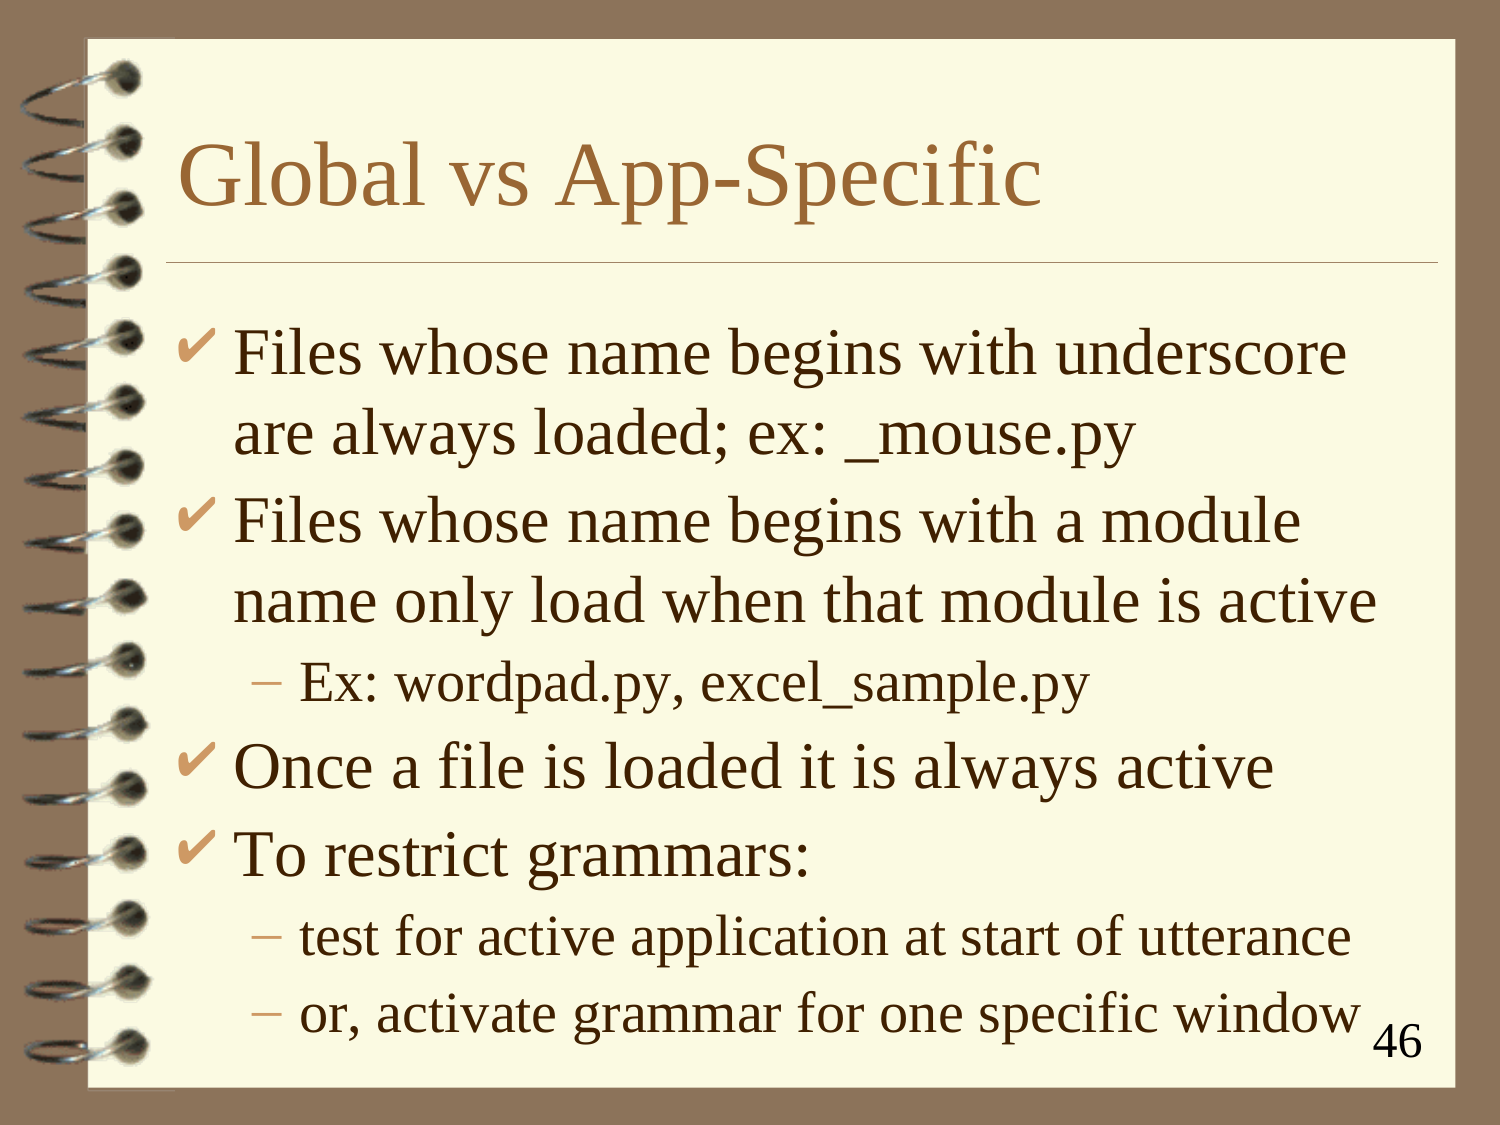

# Global vs App-Specific
Files whose name begins with underscore are always loaded; ex: _mouse.py
Files whose name begins with a module name only load when that module is active
Ex: wordpad.py, excel_sample.py
Once a file is loaded it is always active
To restrict grammars:
test for active application at start of utterance
or, activate grammar for one specific window
46